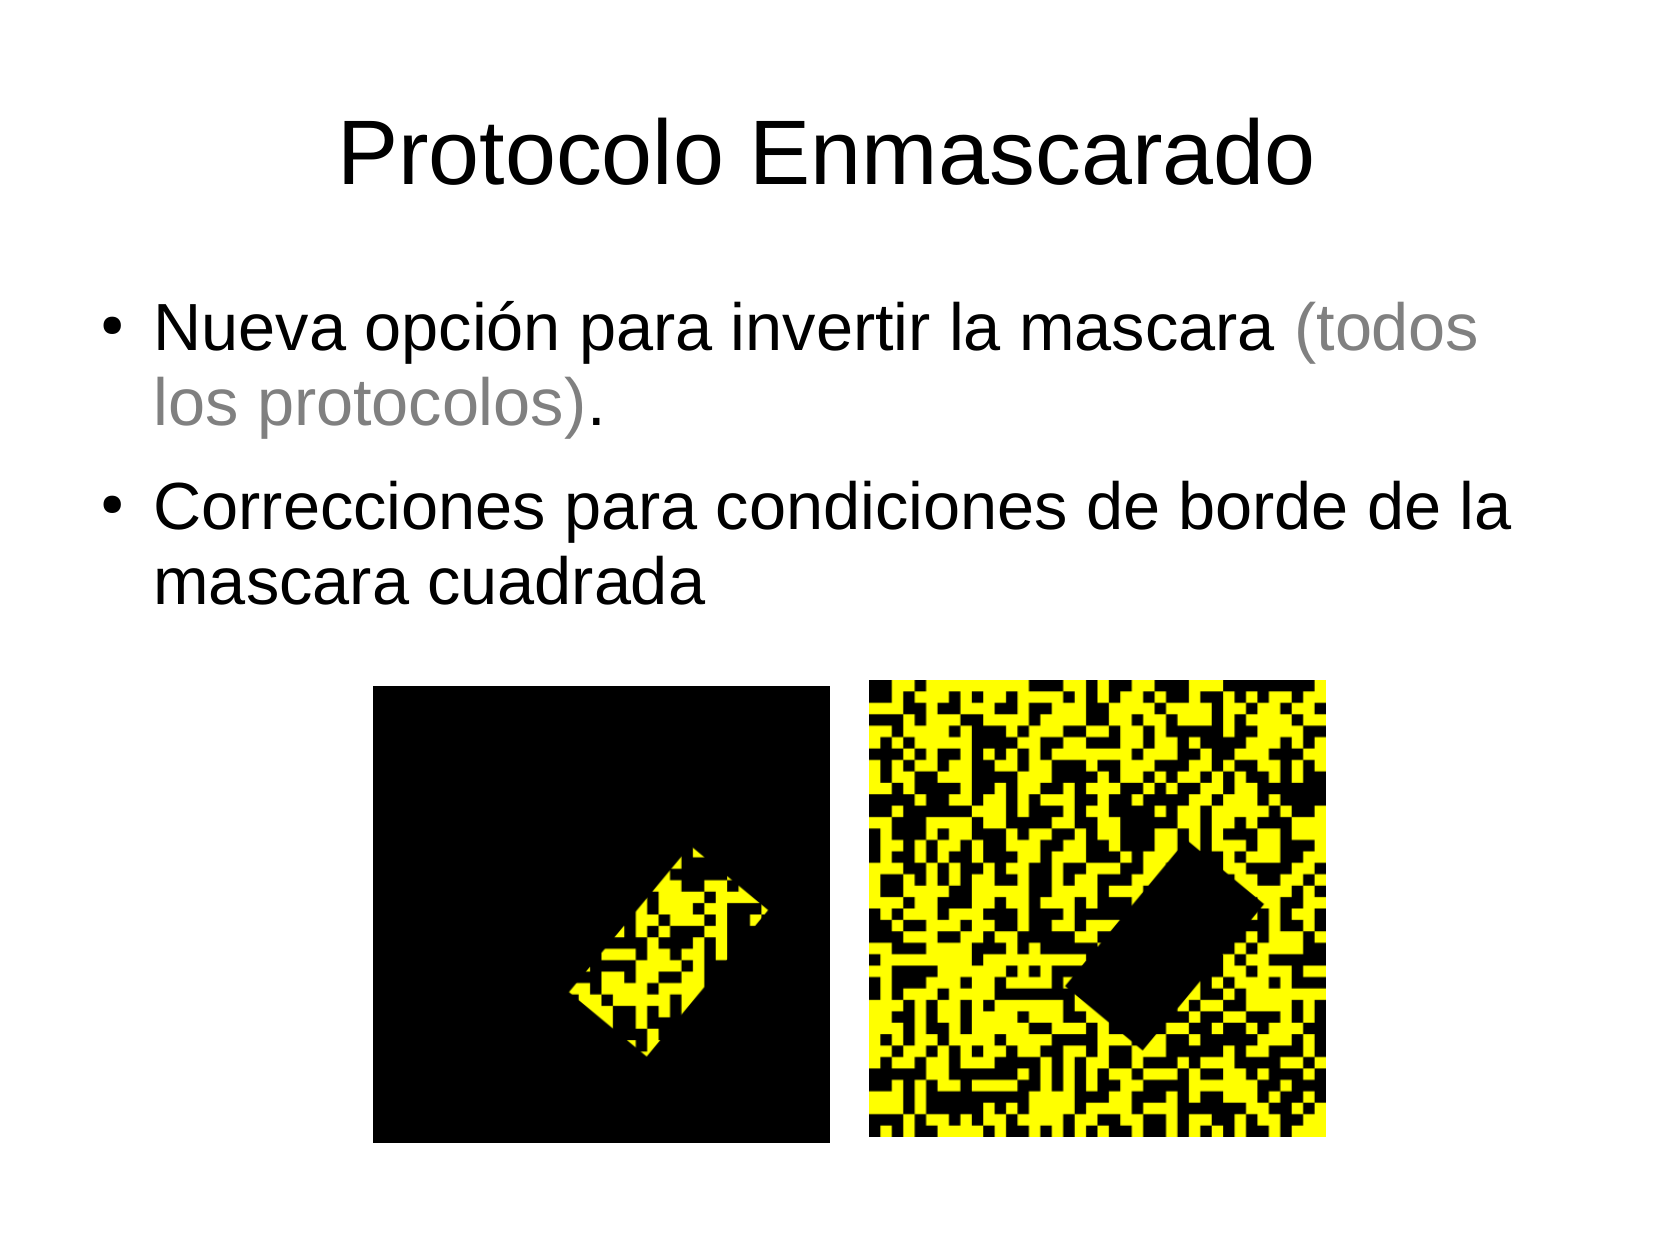

# Protocolo Enmascarado
Nueva opción para invertir la mascara (todos los protocolos).
Correcciones para condiciones de borde de la mascara cuadrada